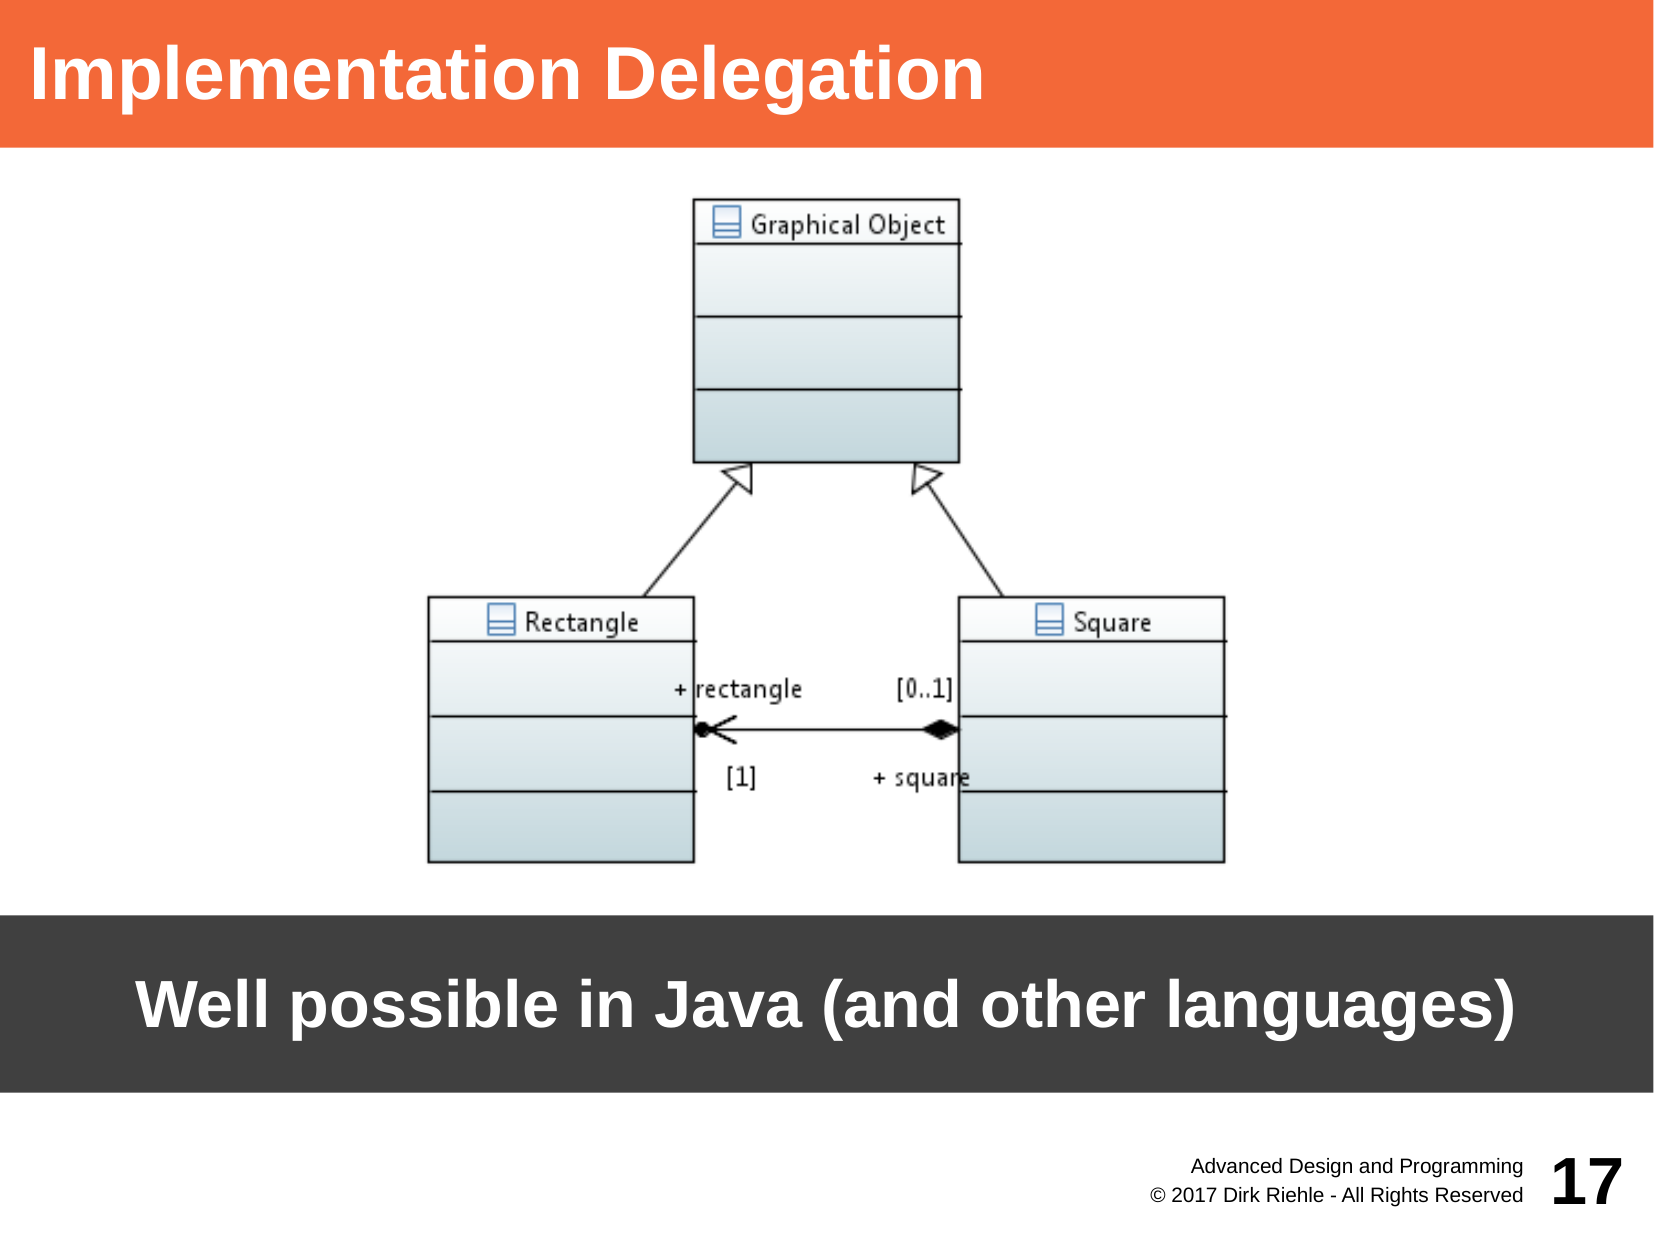

# Implementation Delegation
Well possible in Java (and other languages)
Advanced Design and Programming
17
© 2017 Dirk Riehle - All Rights Reserved